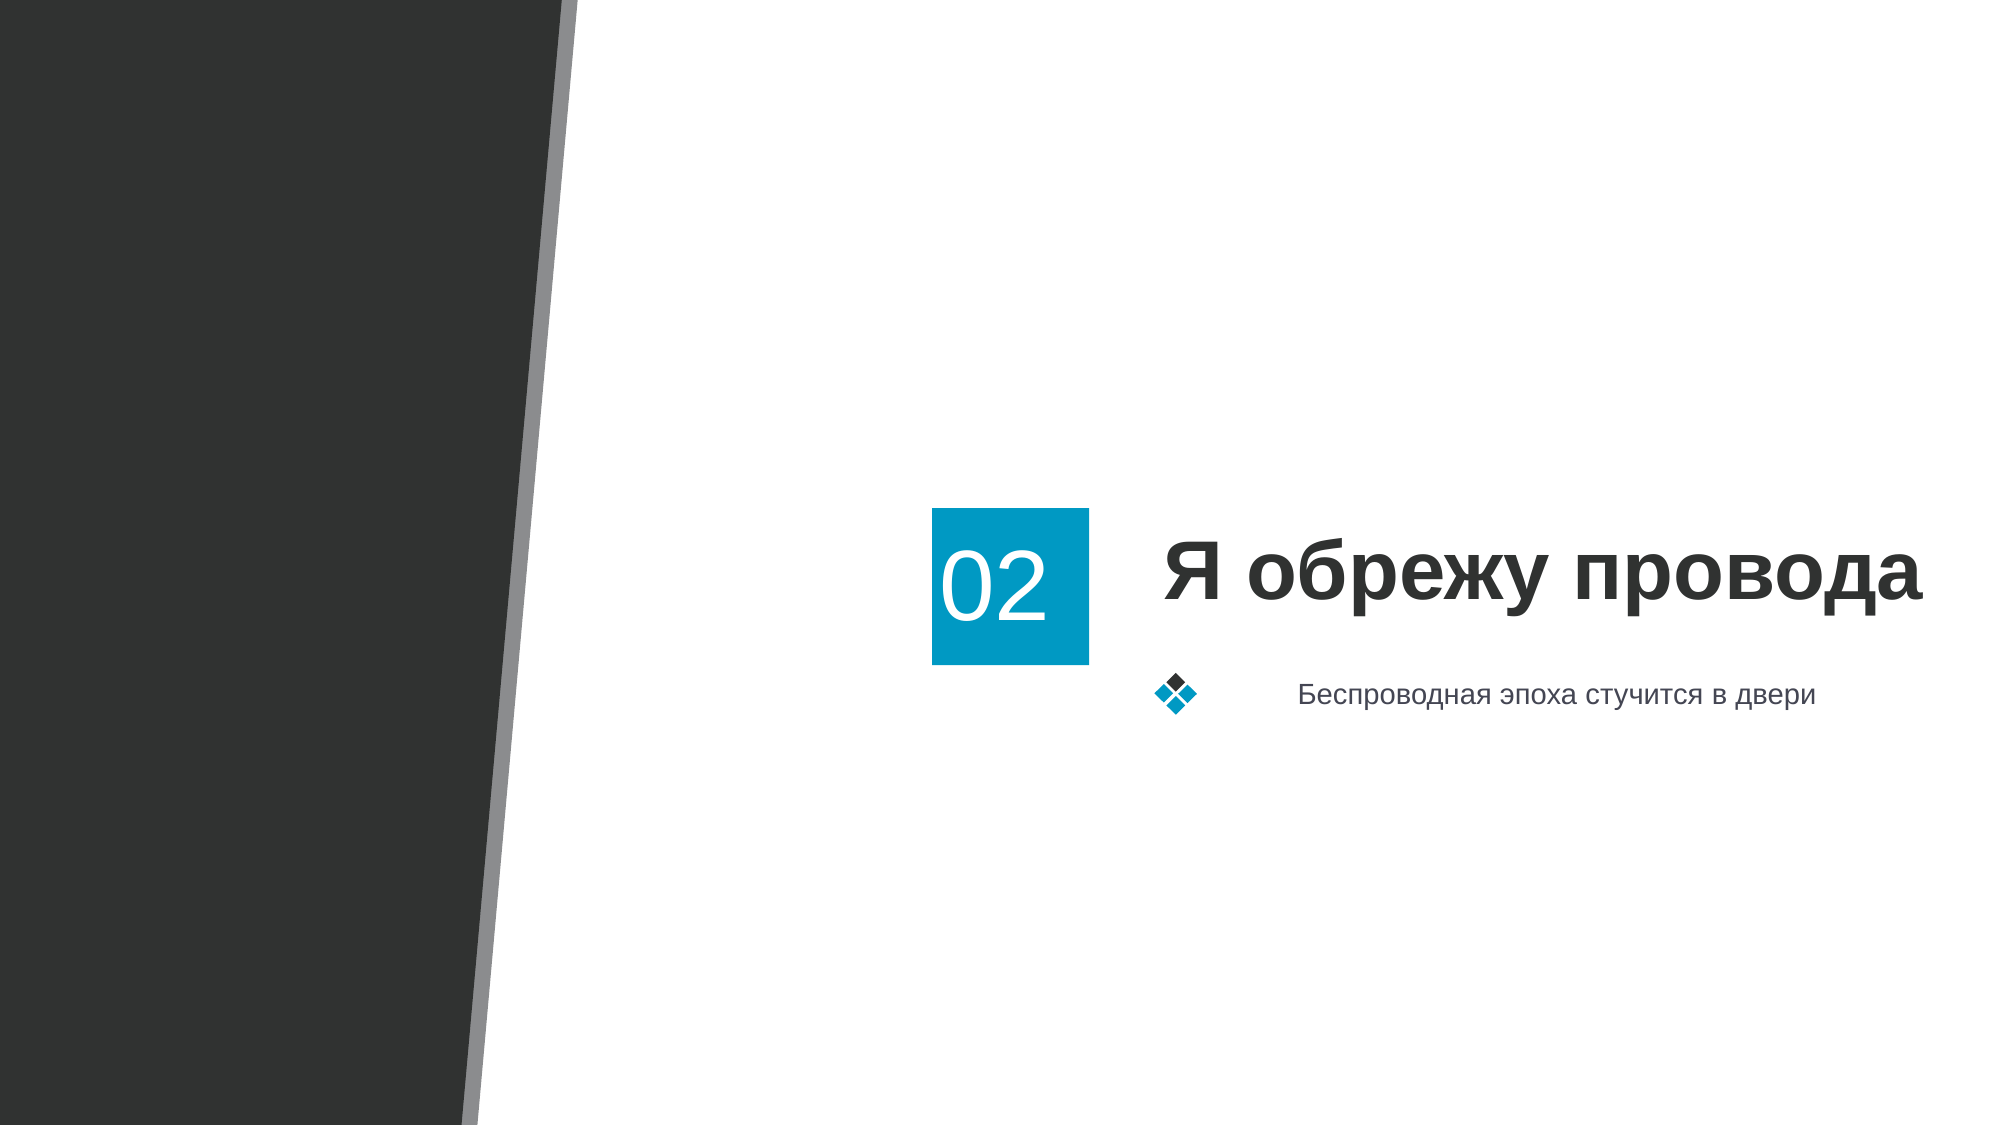

Я обрежу провода
02
Беспроводная эпоха стучится в двери